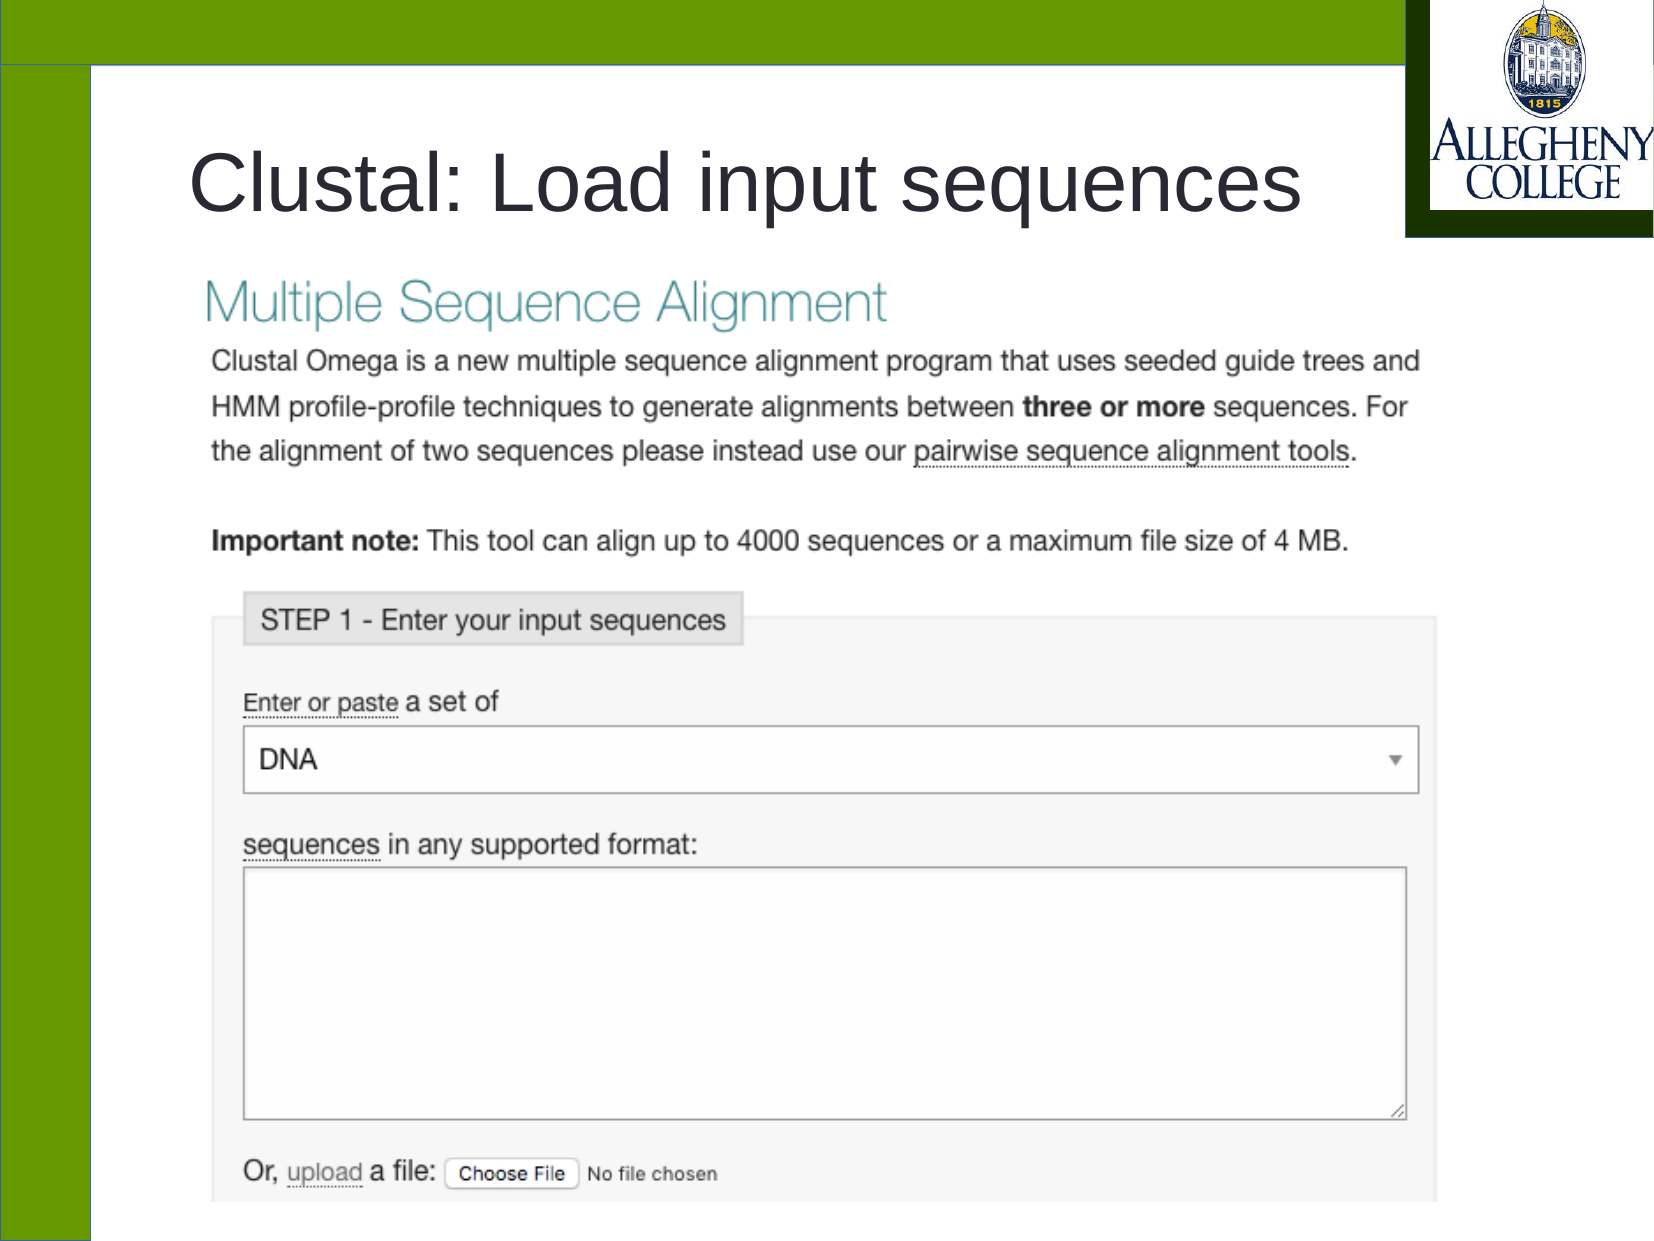

Clustal: Load input sequences
# What is the likelihood that agricultural use of antibiotics is resulting in resistant human gut bacteria and/or resistant human pathogens?
ermB gene